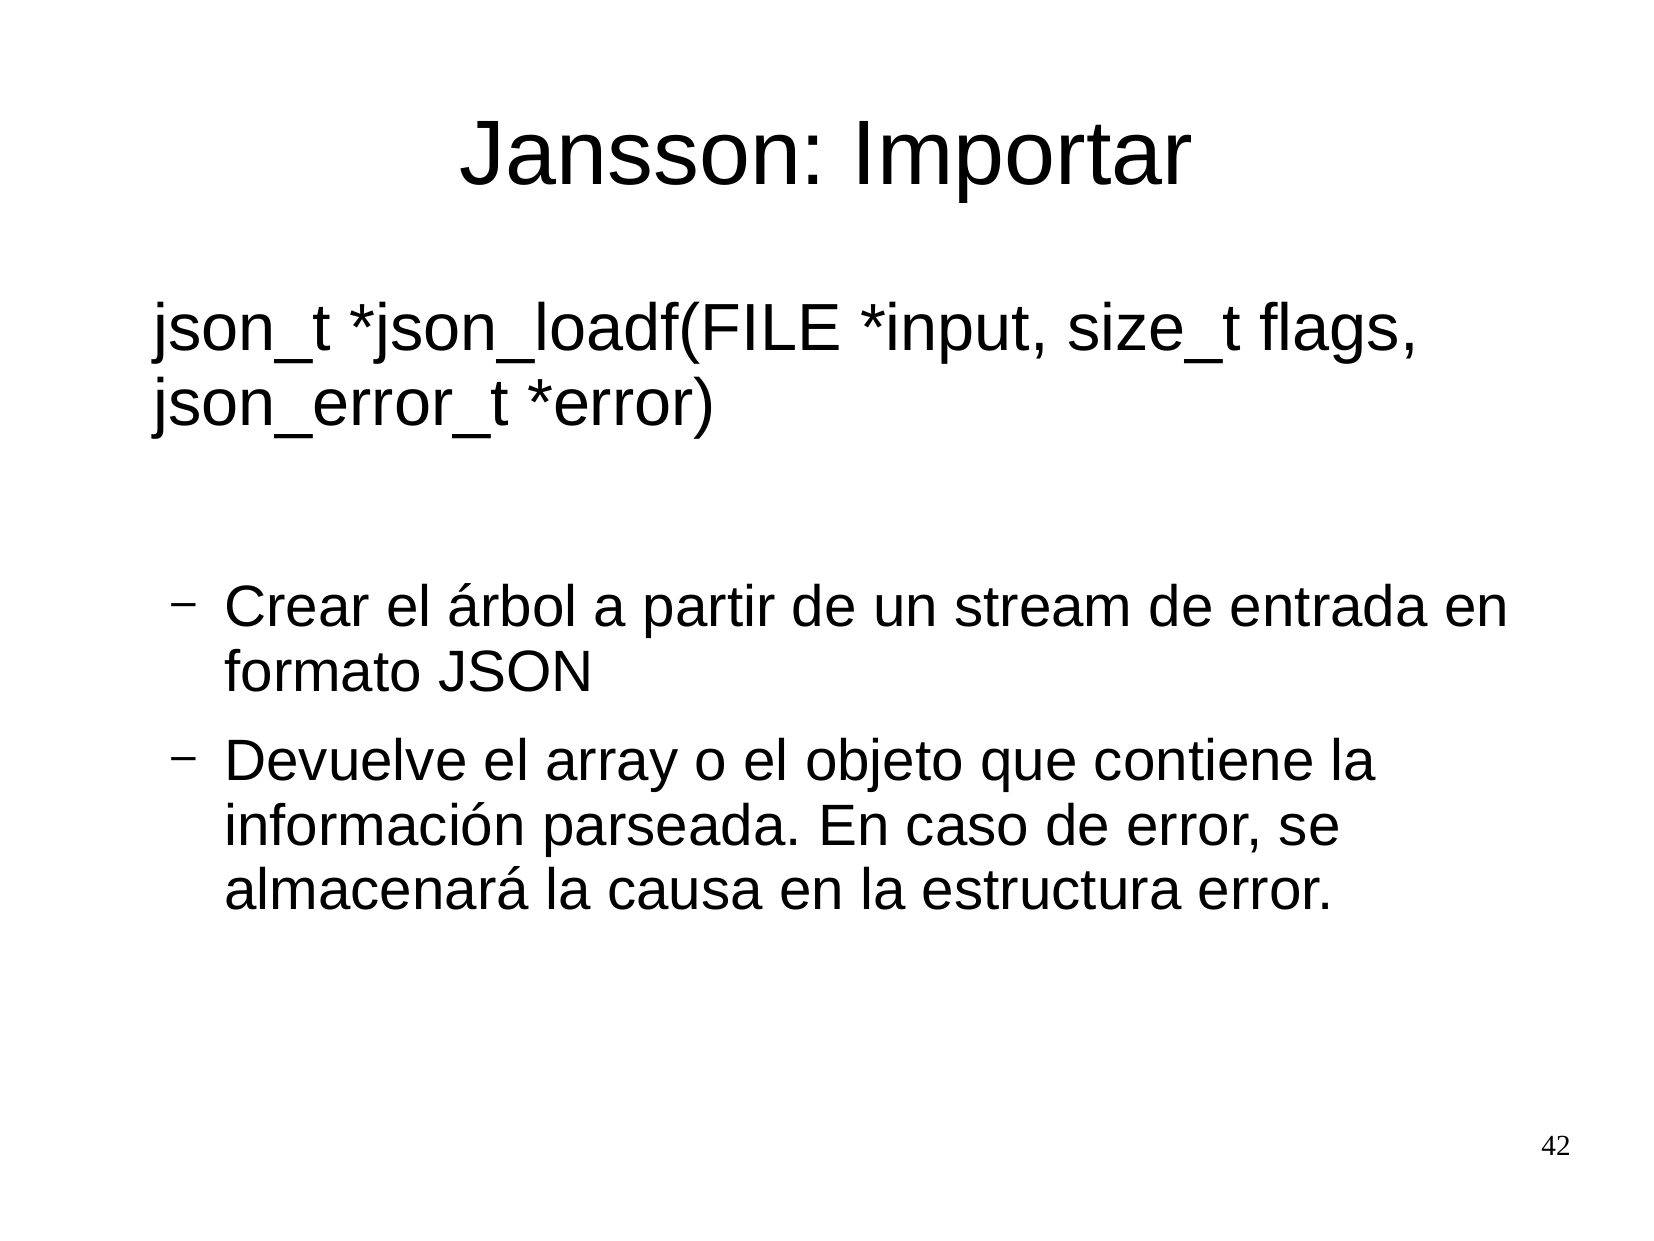

# Jansson: Importar
json_t *json_loadf(FILE *input, size_t flags, json_error_t *error)
Crear el árbol a partir de un stream de entrada en formato JSON
Devuelve el array o el objeto que contiene la información parseada. En caso de error, se almacenará la causa en la estructura error.
42